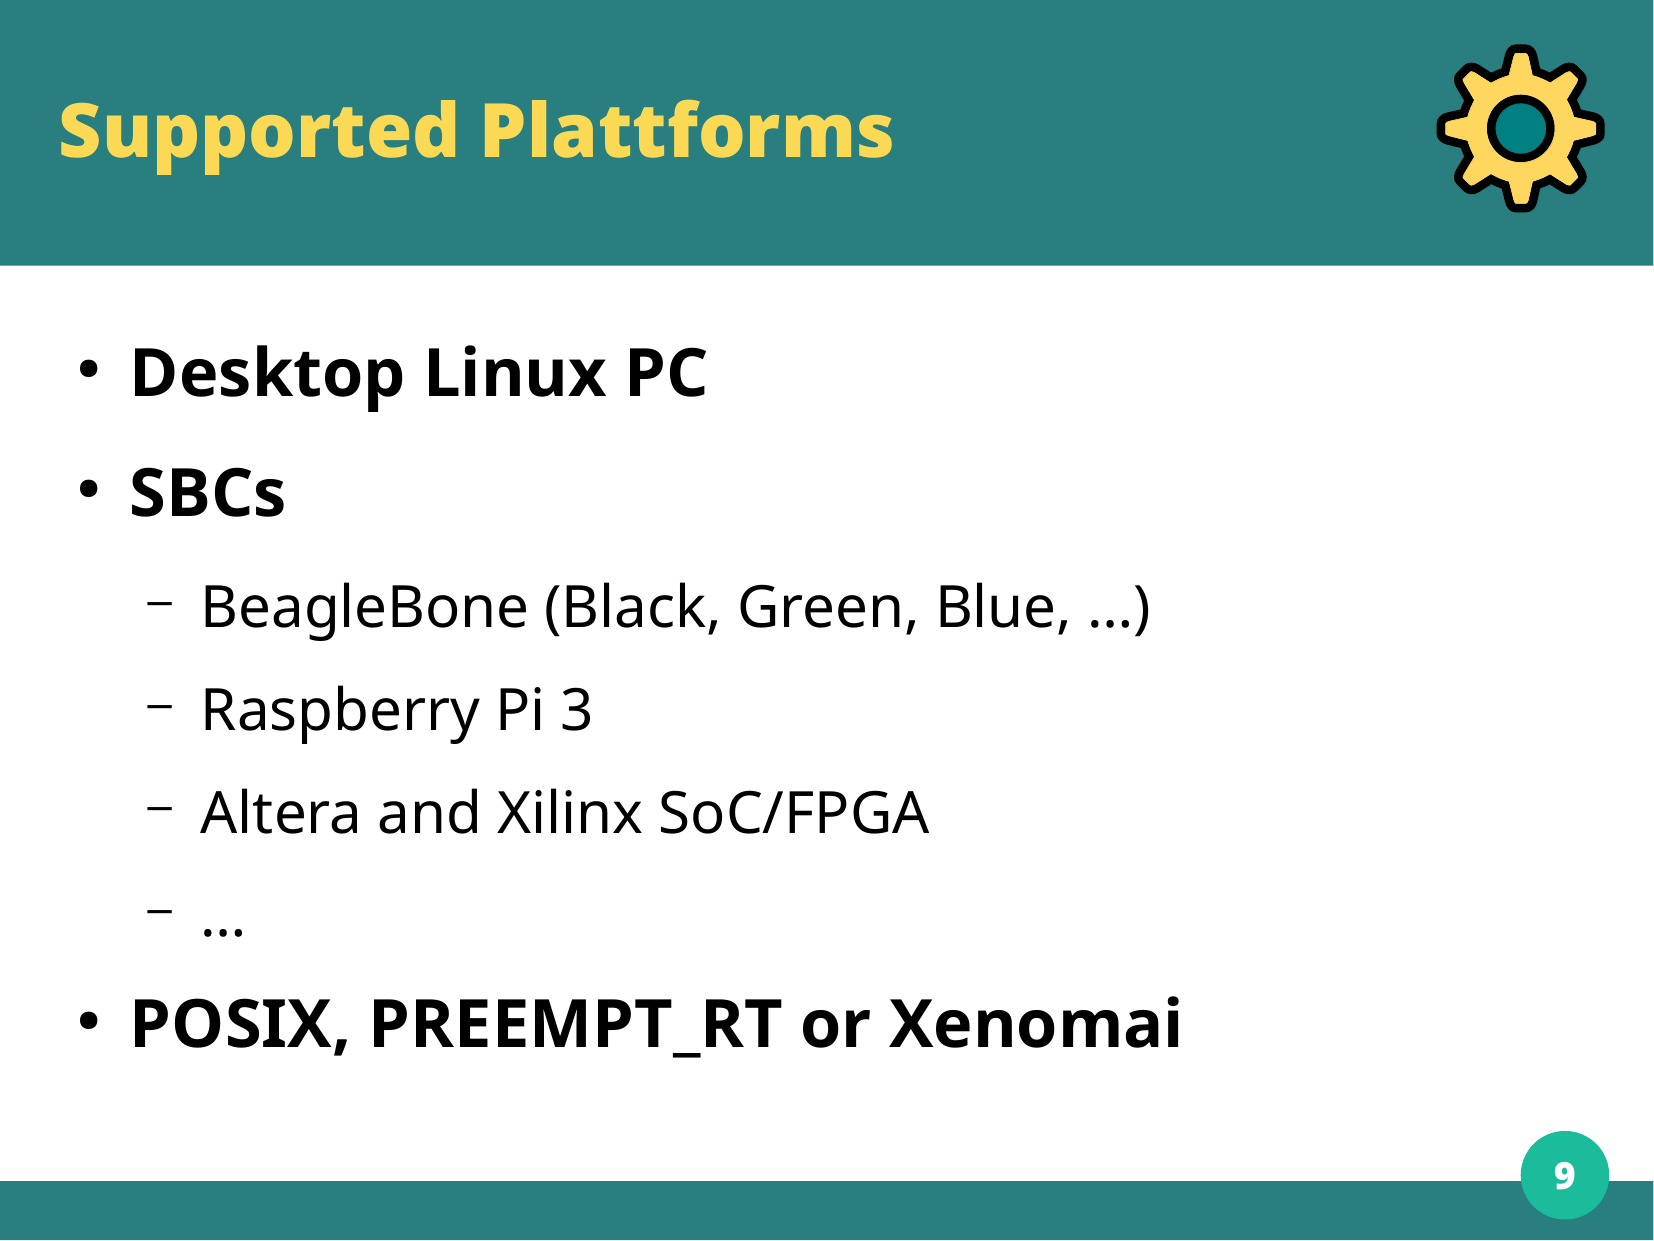

# Supported Plattforms
Desktop Linux PC
SBCs
BeagleBone (Black, Green, Blue, …)
Raspberry Pi 3
Altera and Xilinx SoC/FPGA
…
POSIX, PREEMPT_RT or Xenomai
9